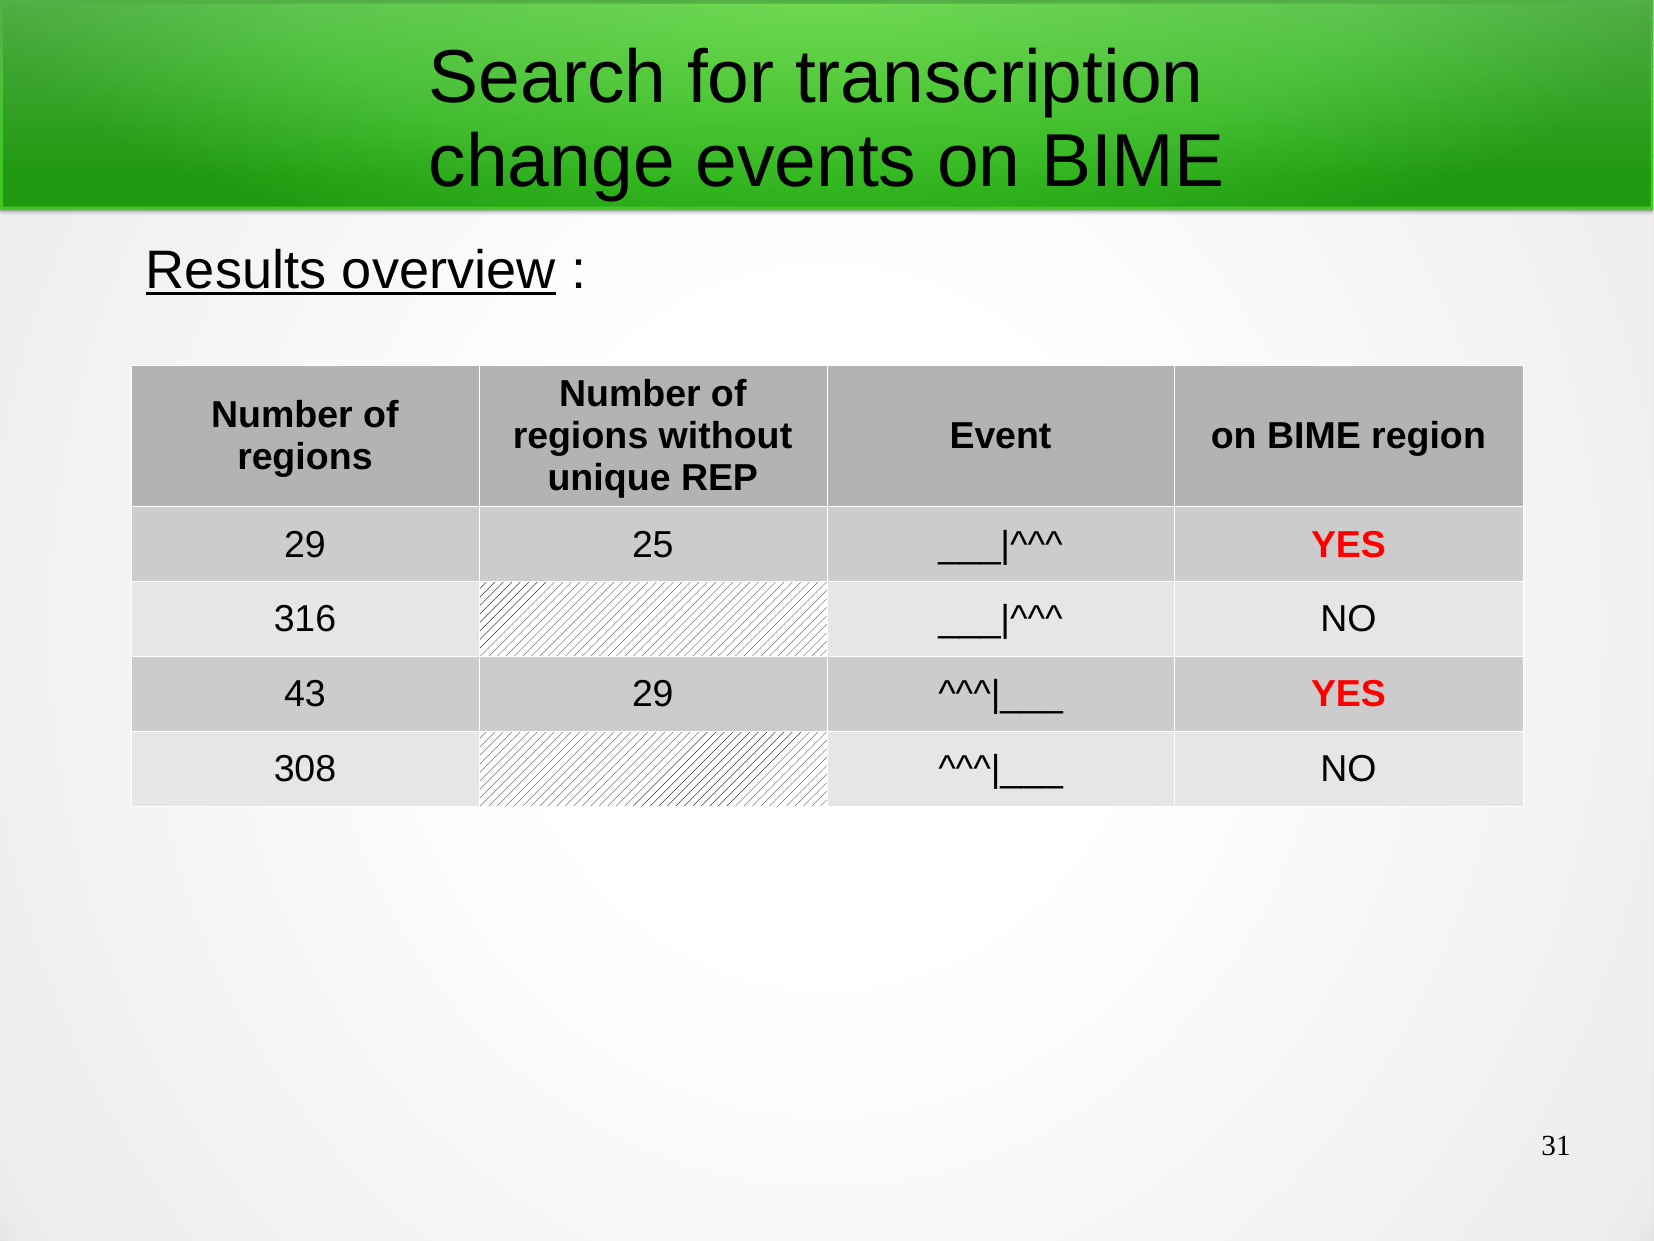

# Search for transcription change events on BIME
Results overview :
| Number of regions | Number of regions without unique REP | Event | on BIME region |
| --- | --- | --- | --- |
| 29 | 25 | \_\_\_|^^^ | YES |
| 316 | | \_\_\_|^^^ | NO |
| 43 | 29 | ^^^|\_\_\_ | YES |
| 308 | | ^^^|\_\_\_ | NO |
31